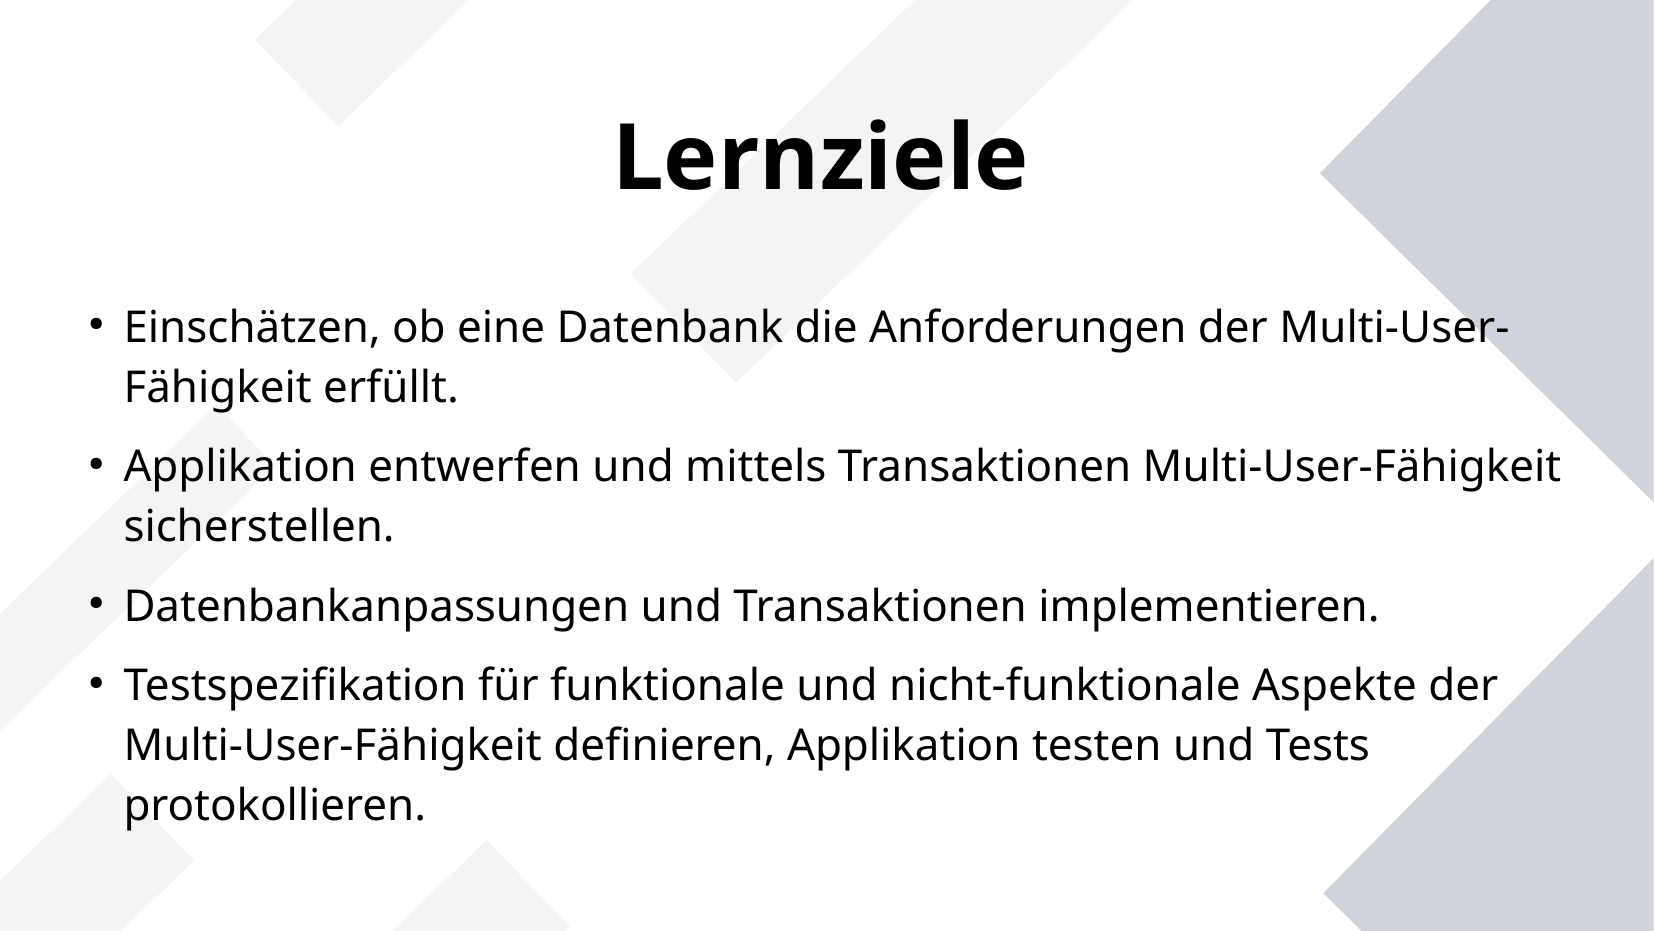

# Lernziele
Einschätzen, ob eine Datenbank die Anforderungen der Multi-User-Fähigkeit erfüllt.
Applikation entwerfen und mittels Transaktionen Multi-User-Fähigkeit sicherstellen.
Datenbankanpassungen und Transaktionen implementieren.
Testspezifikation für funktionale und nicht-funktionale Aspekte der Multi-User-Fähigkeit definieren, Applikation testen und Tests protokollieren.